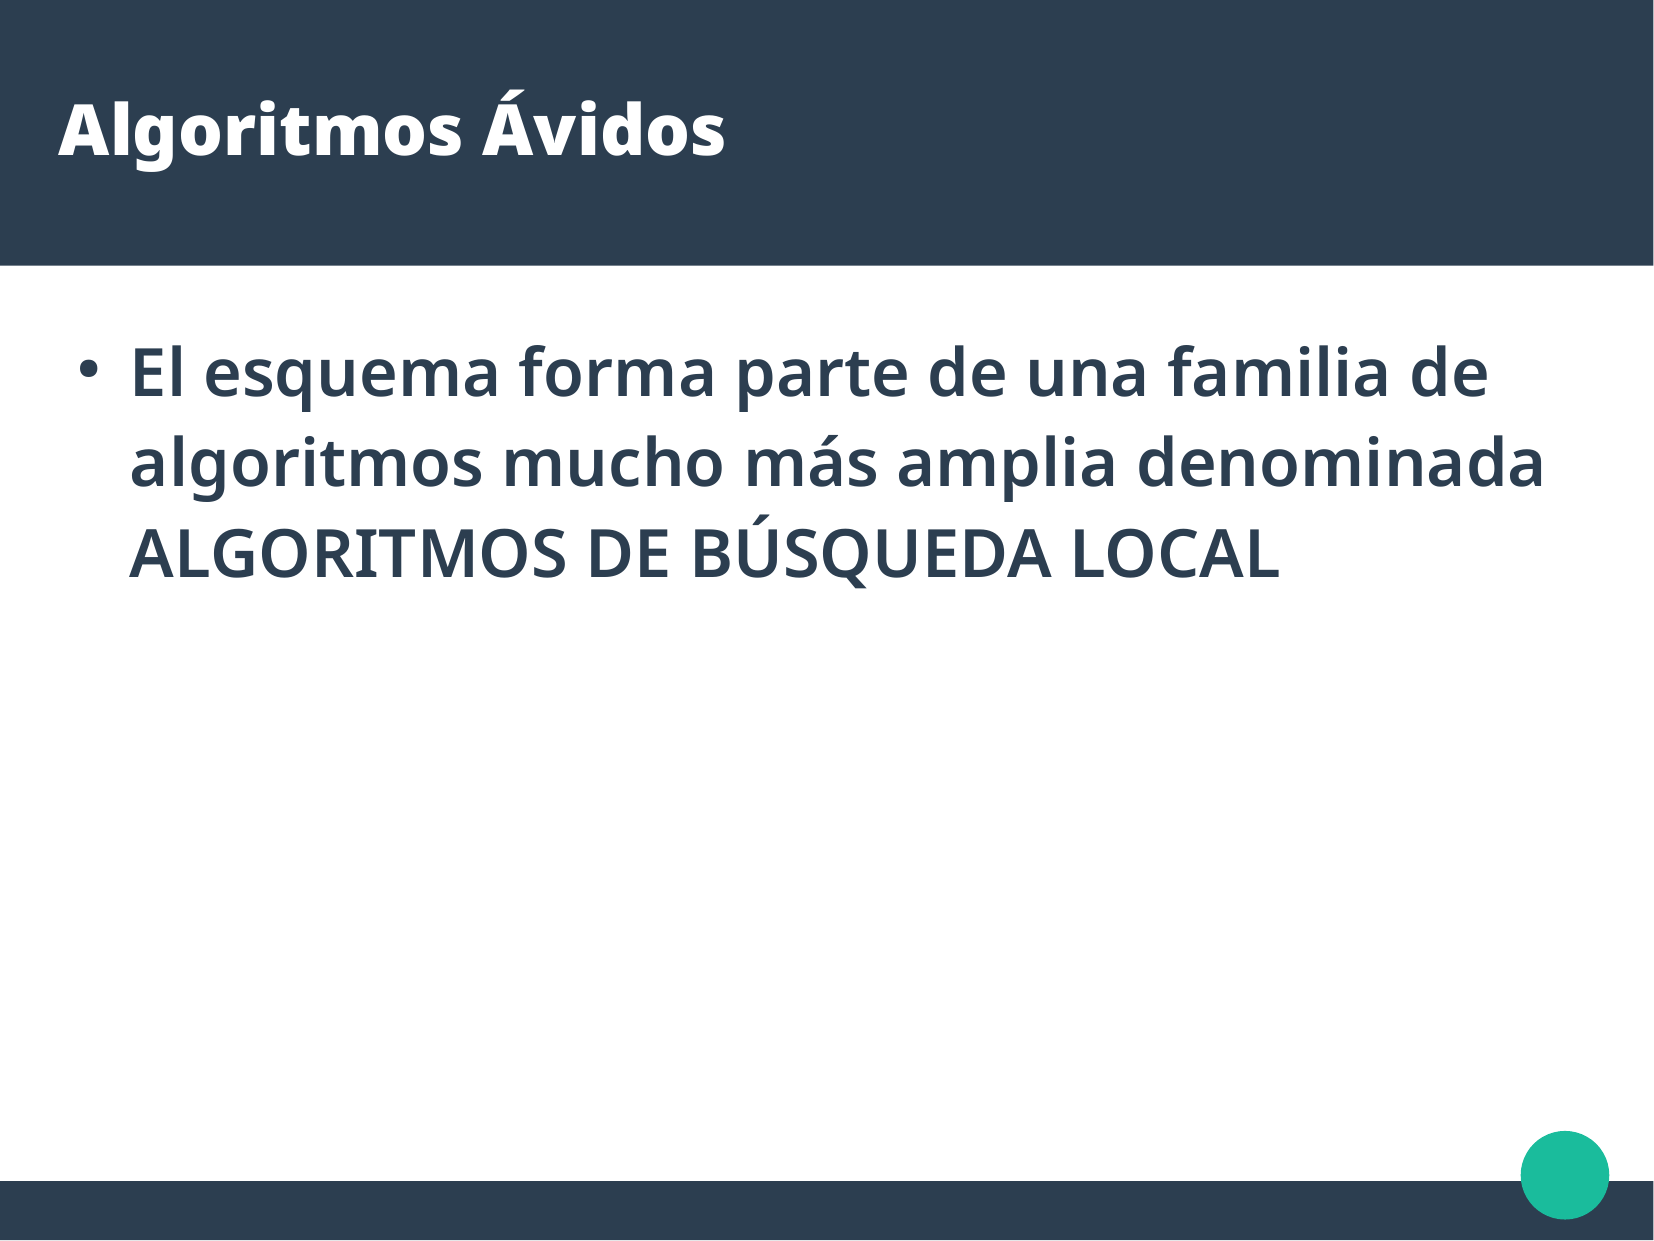

# Algoritmos Ávidos
El esquema forma parte de una familia de algoritmos mucho más amplia denominada ALGORITMOS DE BÚSQUEDA LOCAL